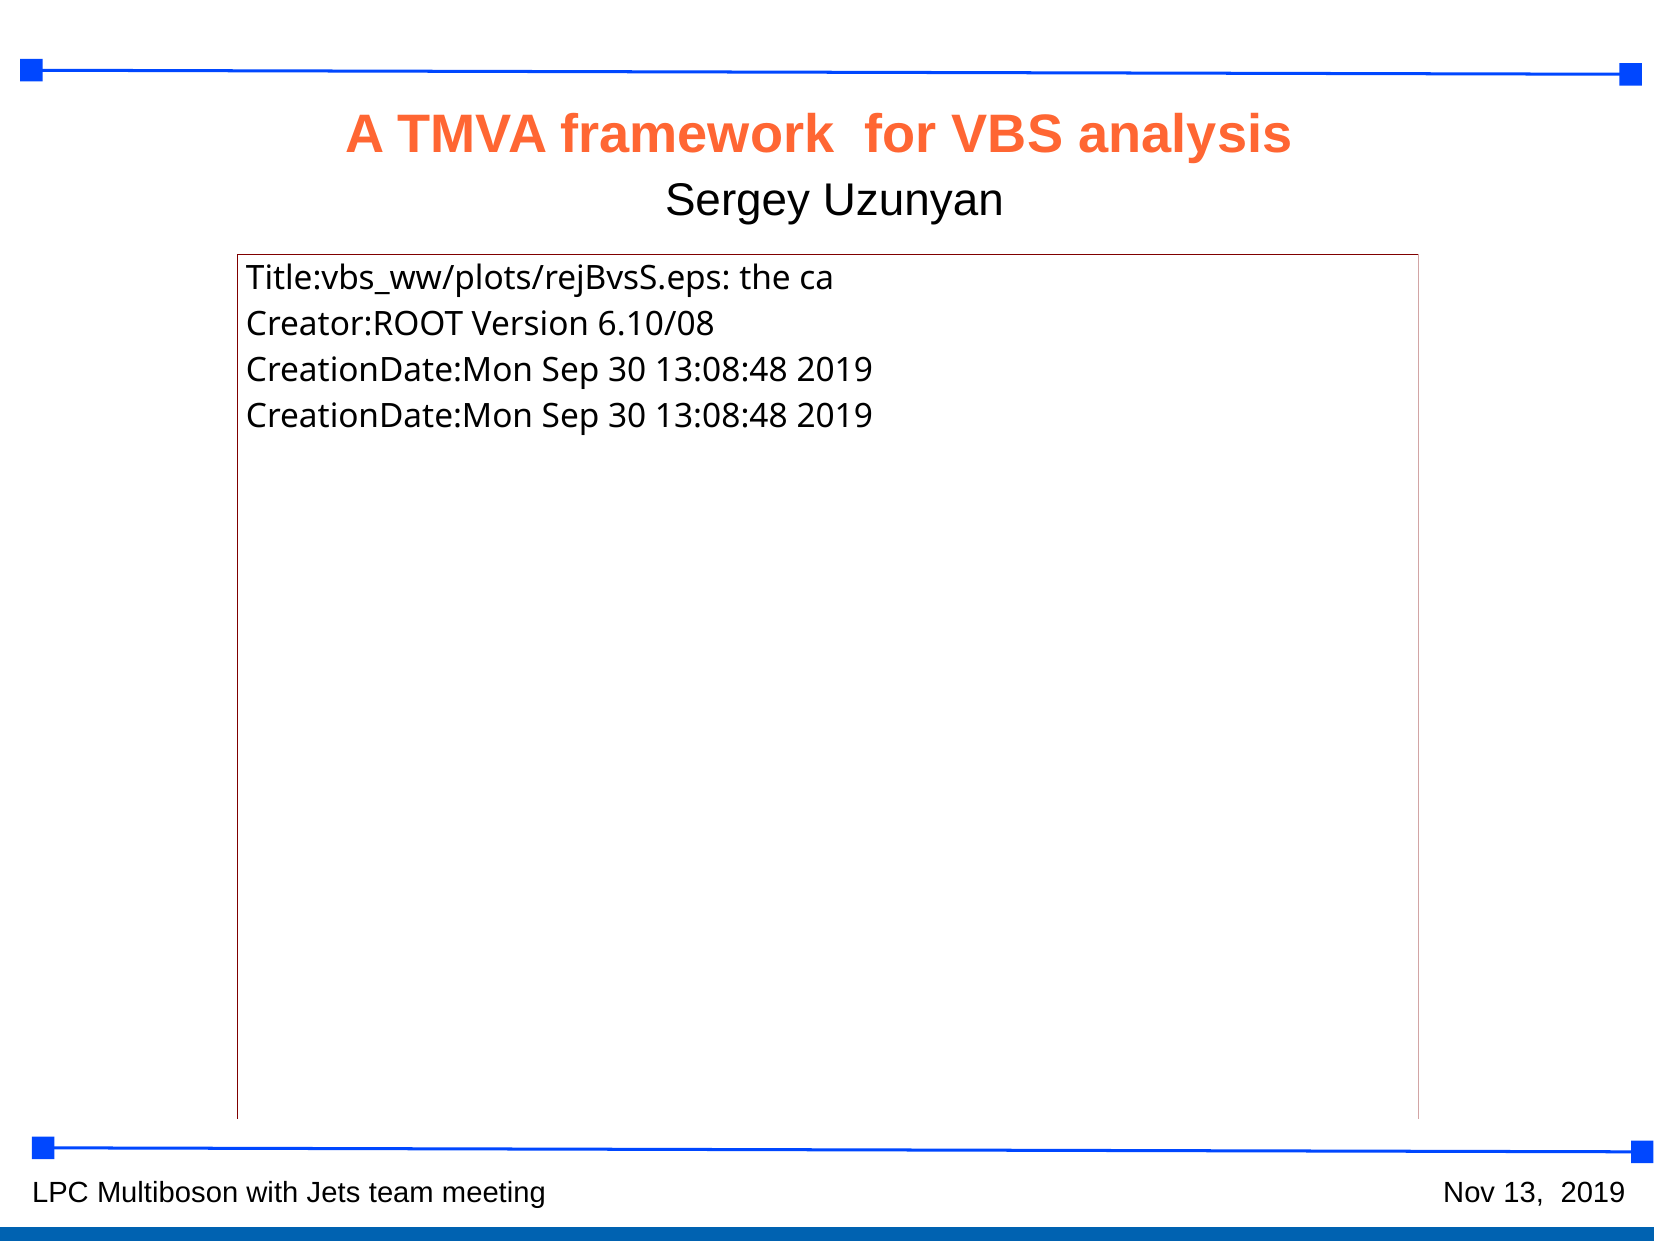

A TMVA framework for VBS analysis
Sergey Uzunyan
LPC Multiboson with Jets team meeting Nov 13, 2019
 Raw hit data ( 1 Byte, both for fiber and cal info)
 Acronyms : ts - time stamp, mks (0-262144) ;
 lfn* – local fiber # (0 – 64) ; pn - plane # ( 0 – 100)
 Ef – fiber readout , Ep – plane readout